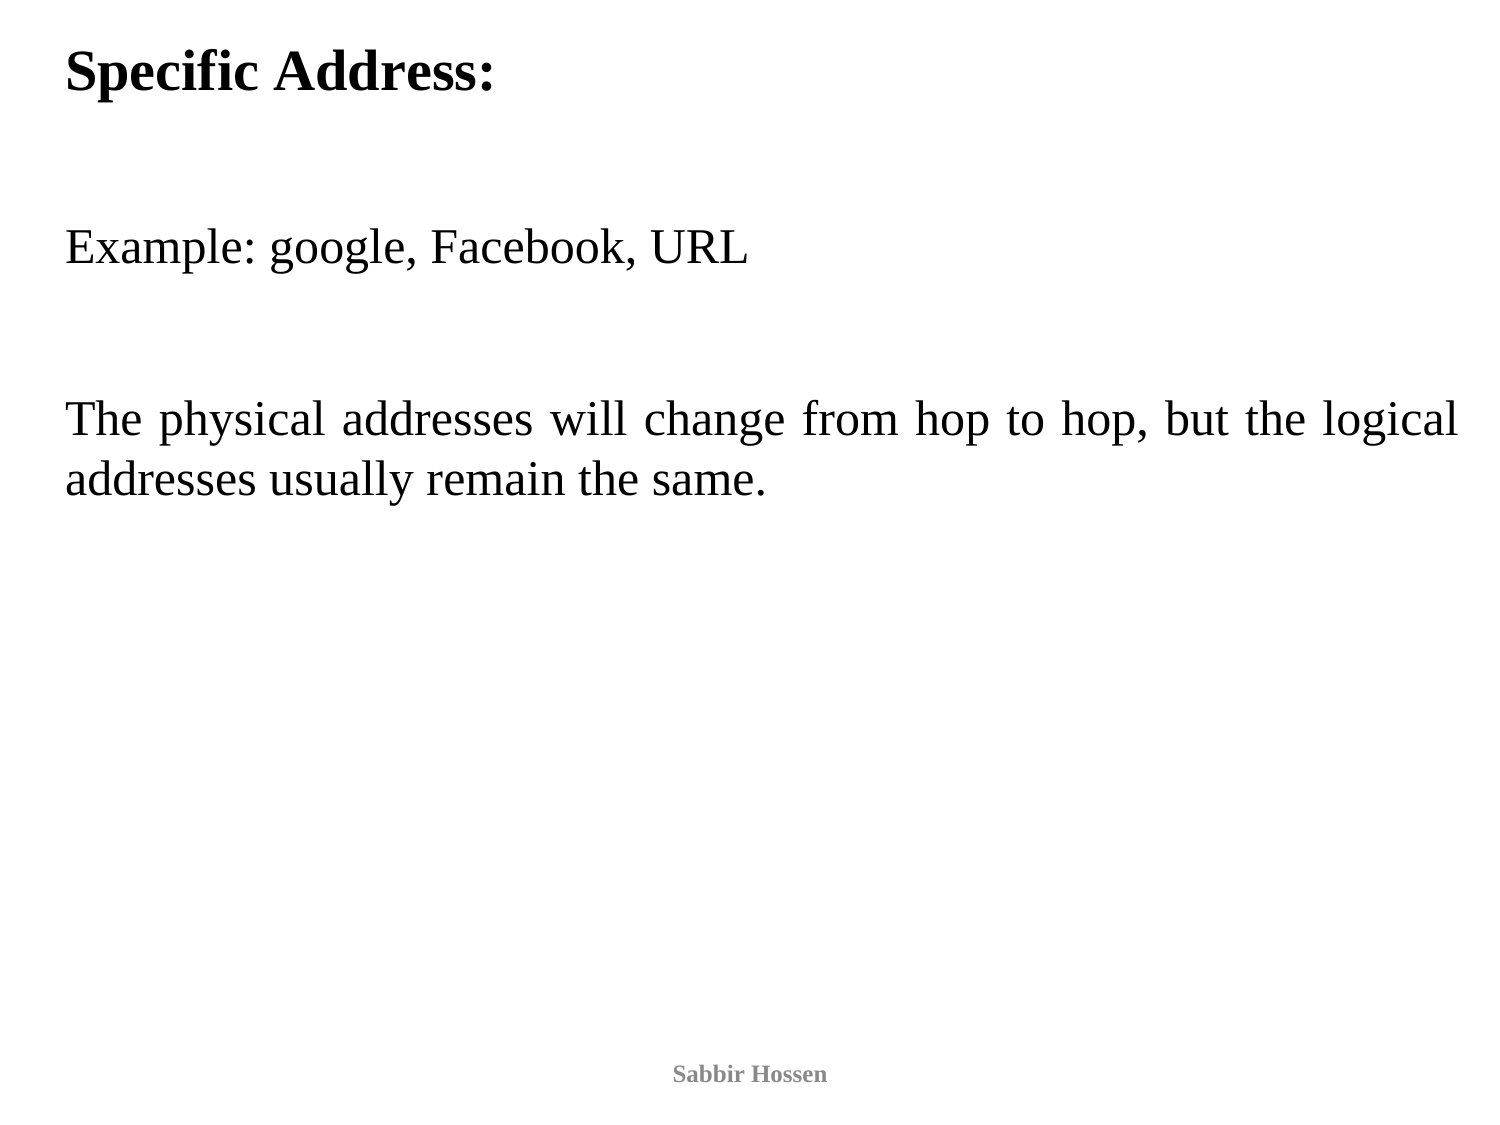

# Specific Address:
Example: google, Facebook, URL
The physical addresses will change from hop to hop, but the logical addresses usually remain the same.
Sabbir Hossen